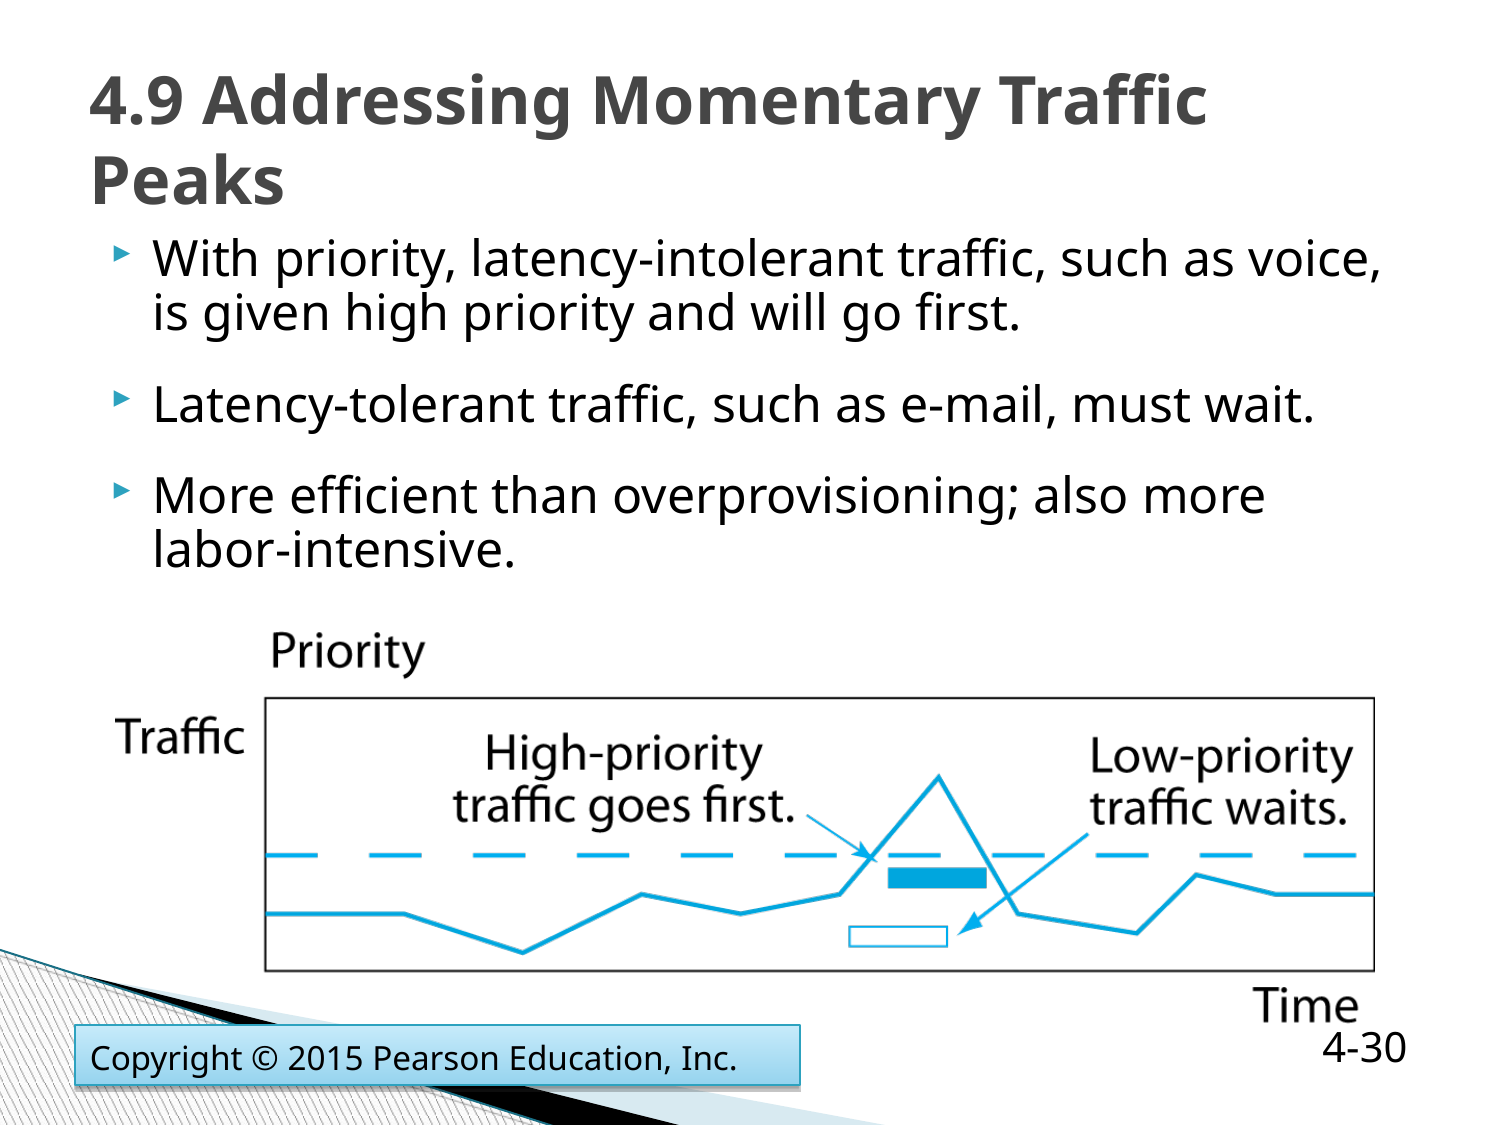

# 4.9 Addressing Momentary Traffic Peaks
With priority, latency-intolerant traffic, such as voice, is given high priority and will go first.
Latency-tolerant traffic, such as e-mail, must wait.
More efficient than overprovisioning; also more labor-intensive.
Copyright © 2015 Pearson Education, Inc.